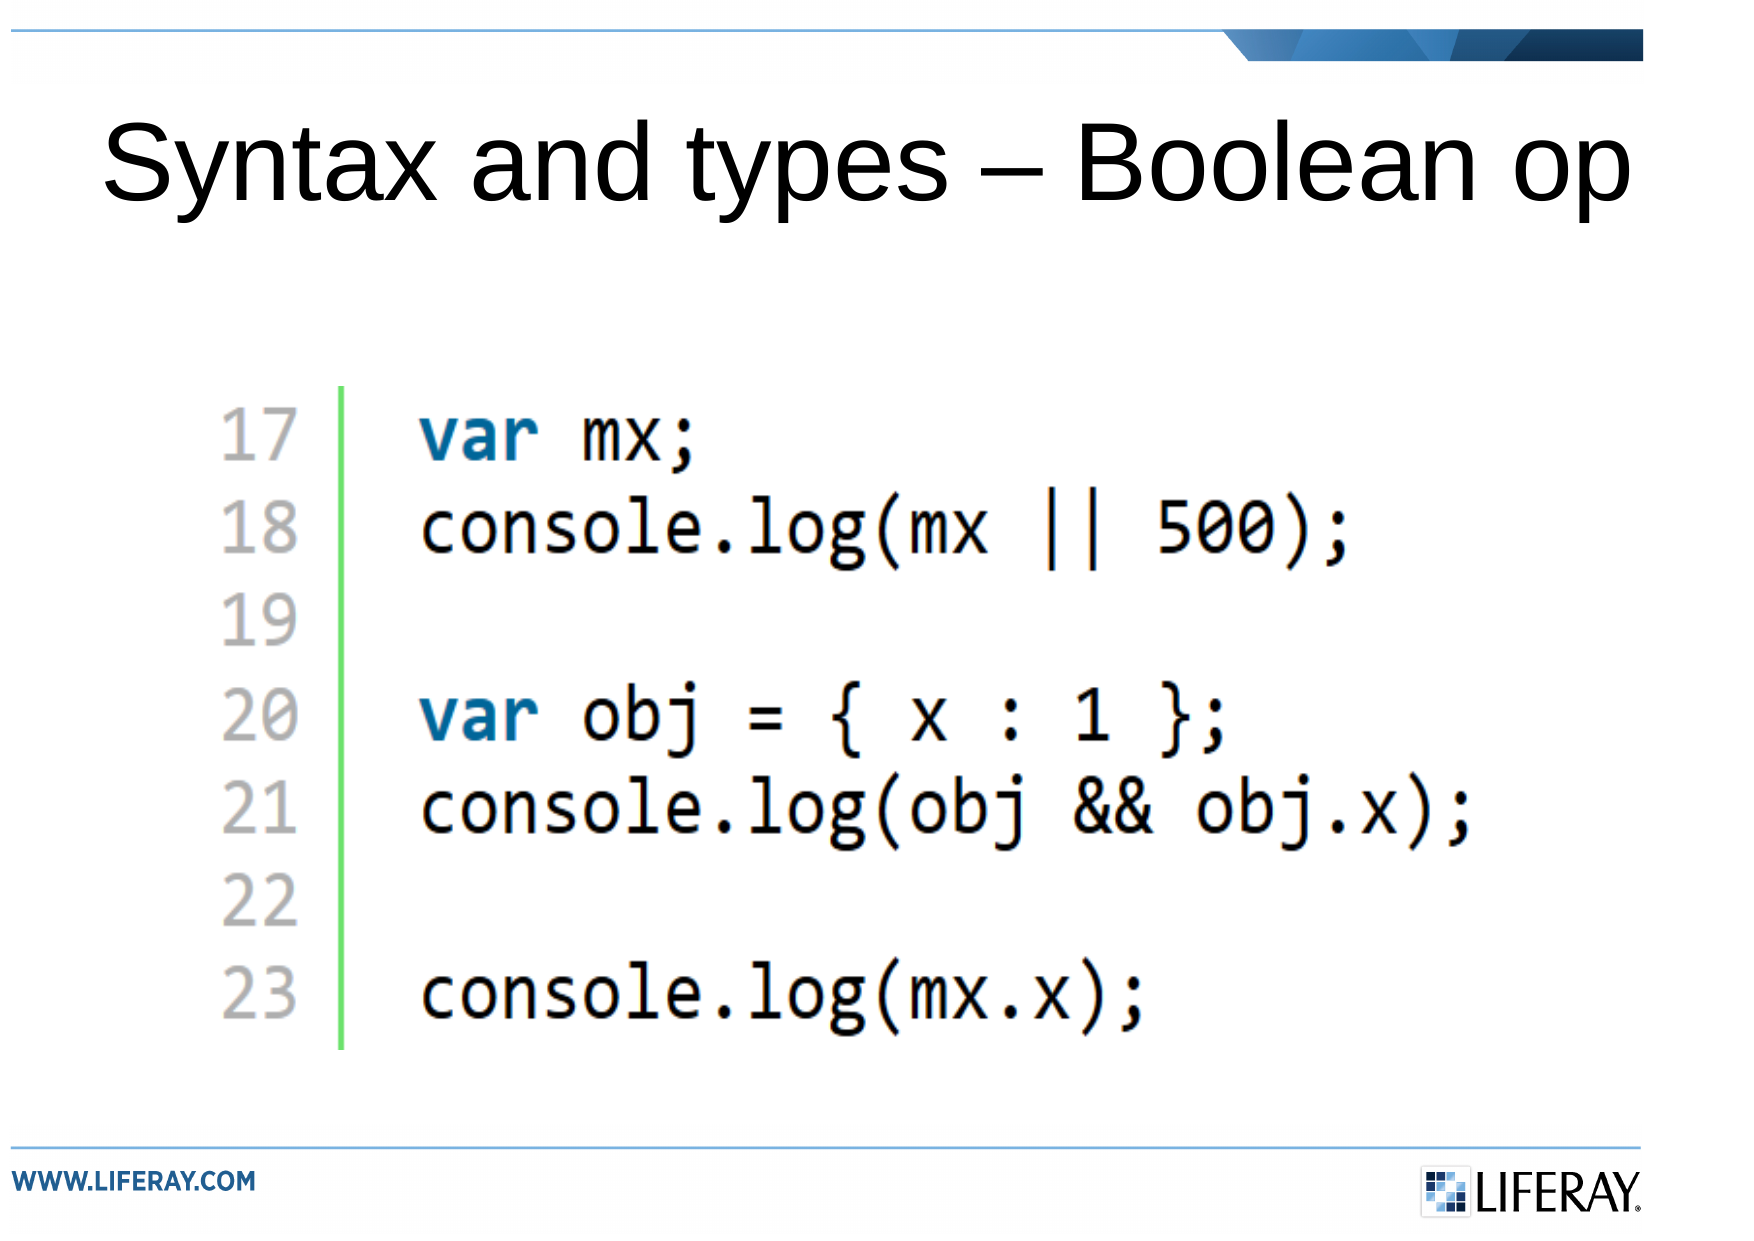

# Syntax and types – Boolean op